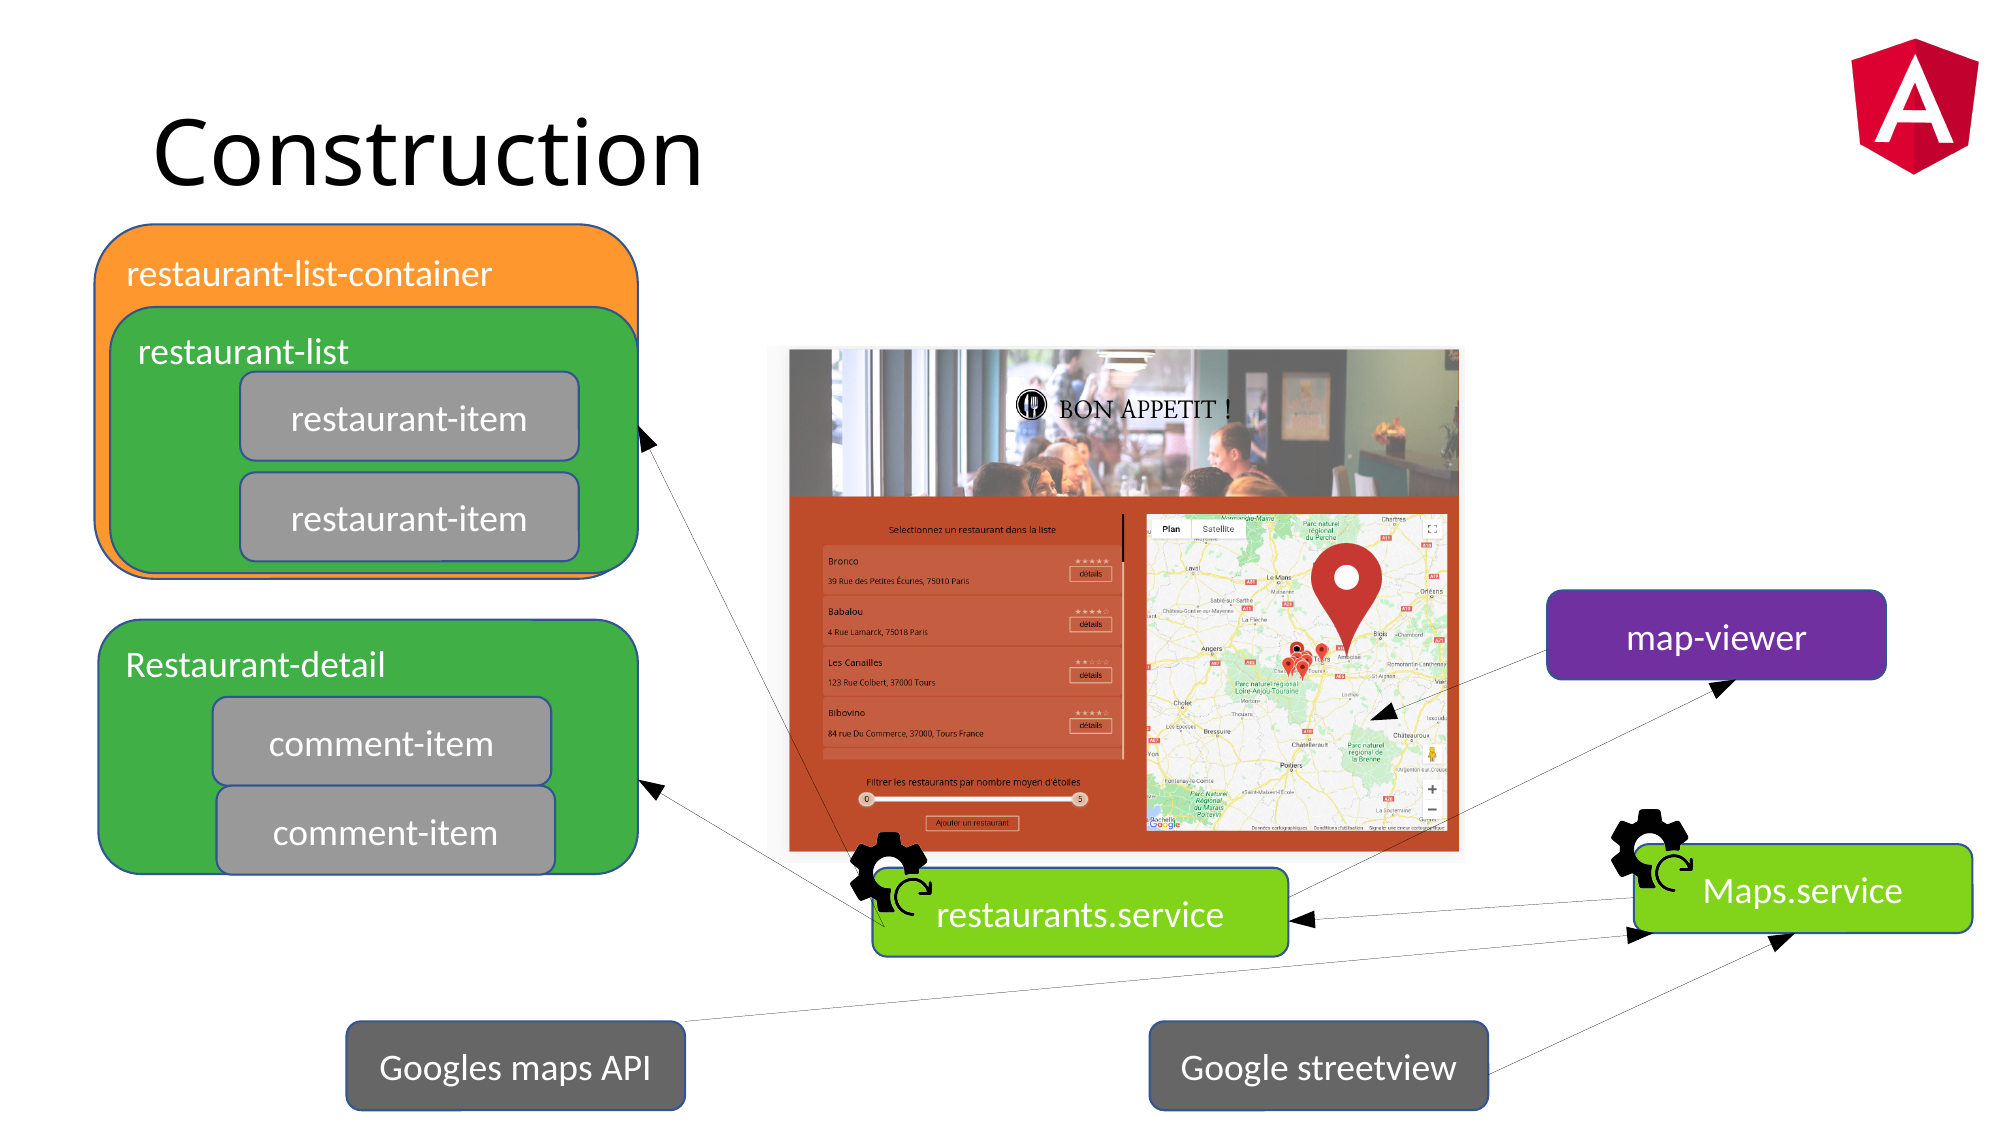

# Construction
restaurant-list-container
restaurant-list
restaurant-item
restaurant-item
map-viewer
Restaurant-detail
comment-item
comment-item
Maps.service
restaurants.service
Googles maps API
Google streetview